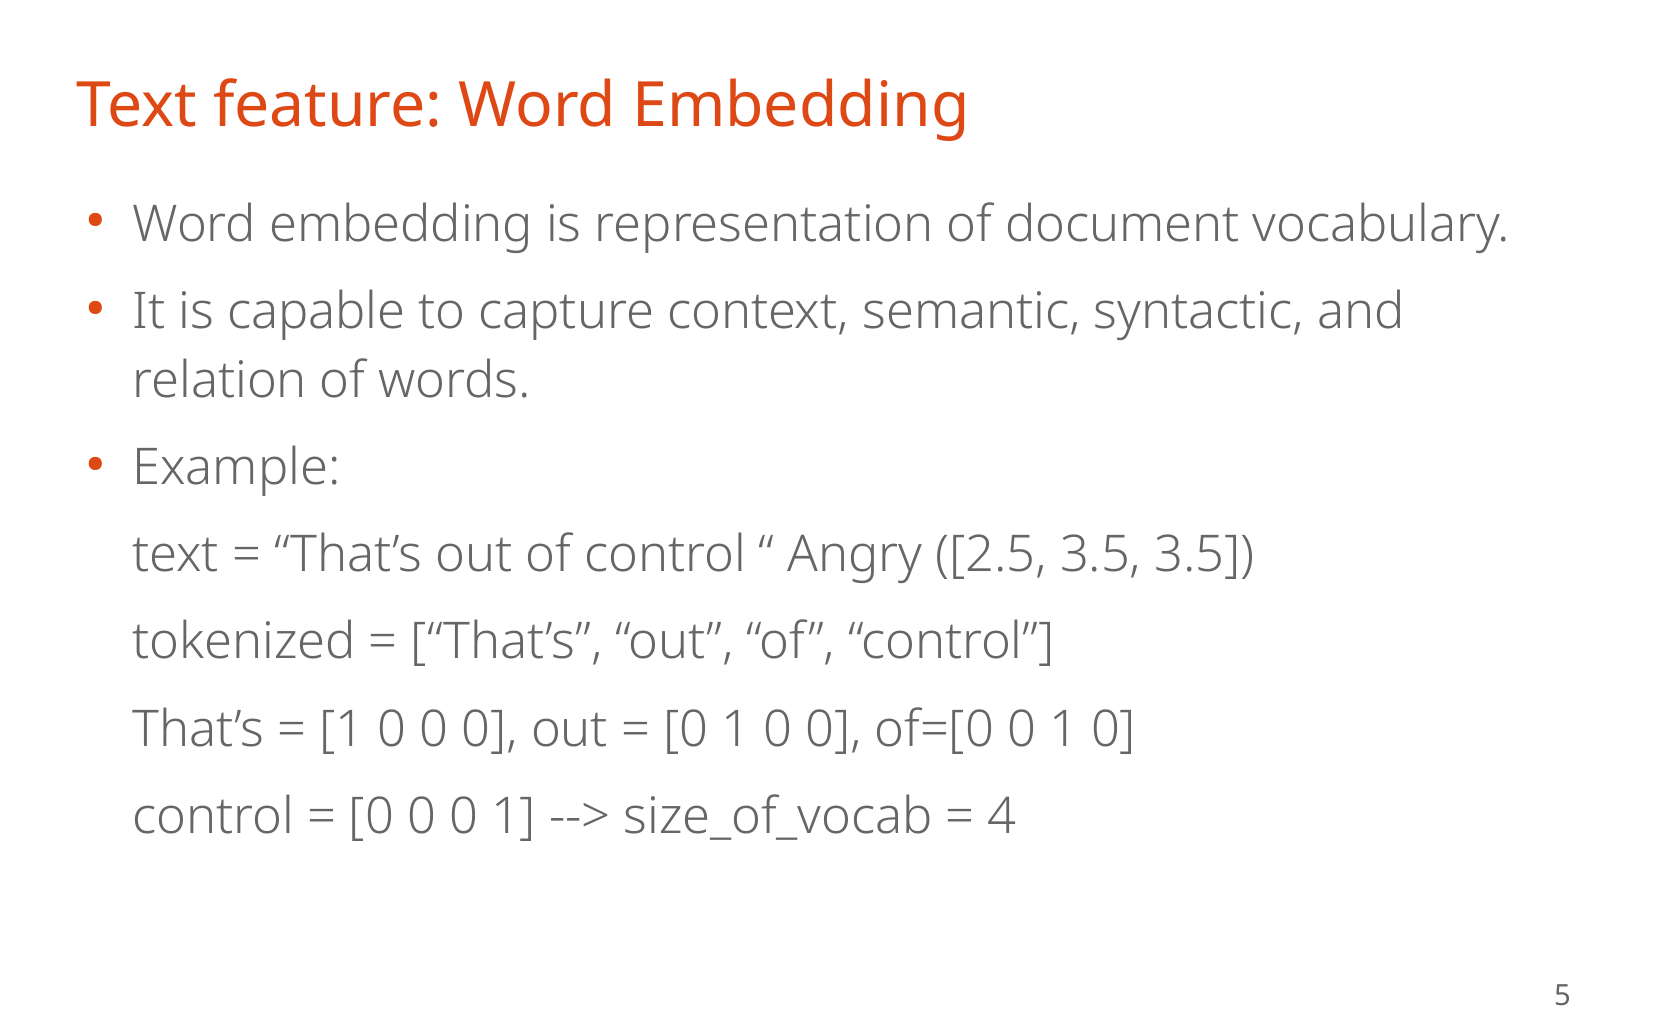

# Text feature: Word Embedding
Word embedding is representation of document vocabulary.
It is capable to capture context, semantic, syntactic, and relation of words.
Example:
text = “That’s out of control “ Angry ([2.5, 3.5, 3.5])
tokenized = [“That’s”, “out”, “of”, “control”]
That’s = [1 0 0 0], out = [0 1 0 0], of=[0 0 1 0]
control = [0 0 0 1] --> size_of_vocab = 4
5